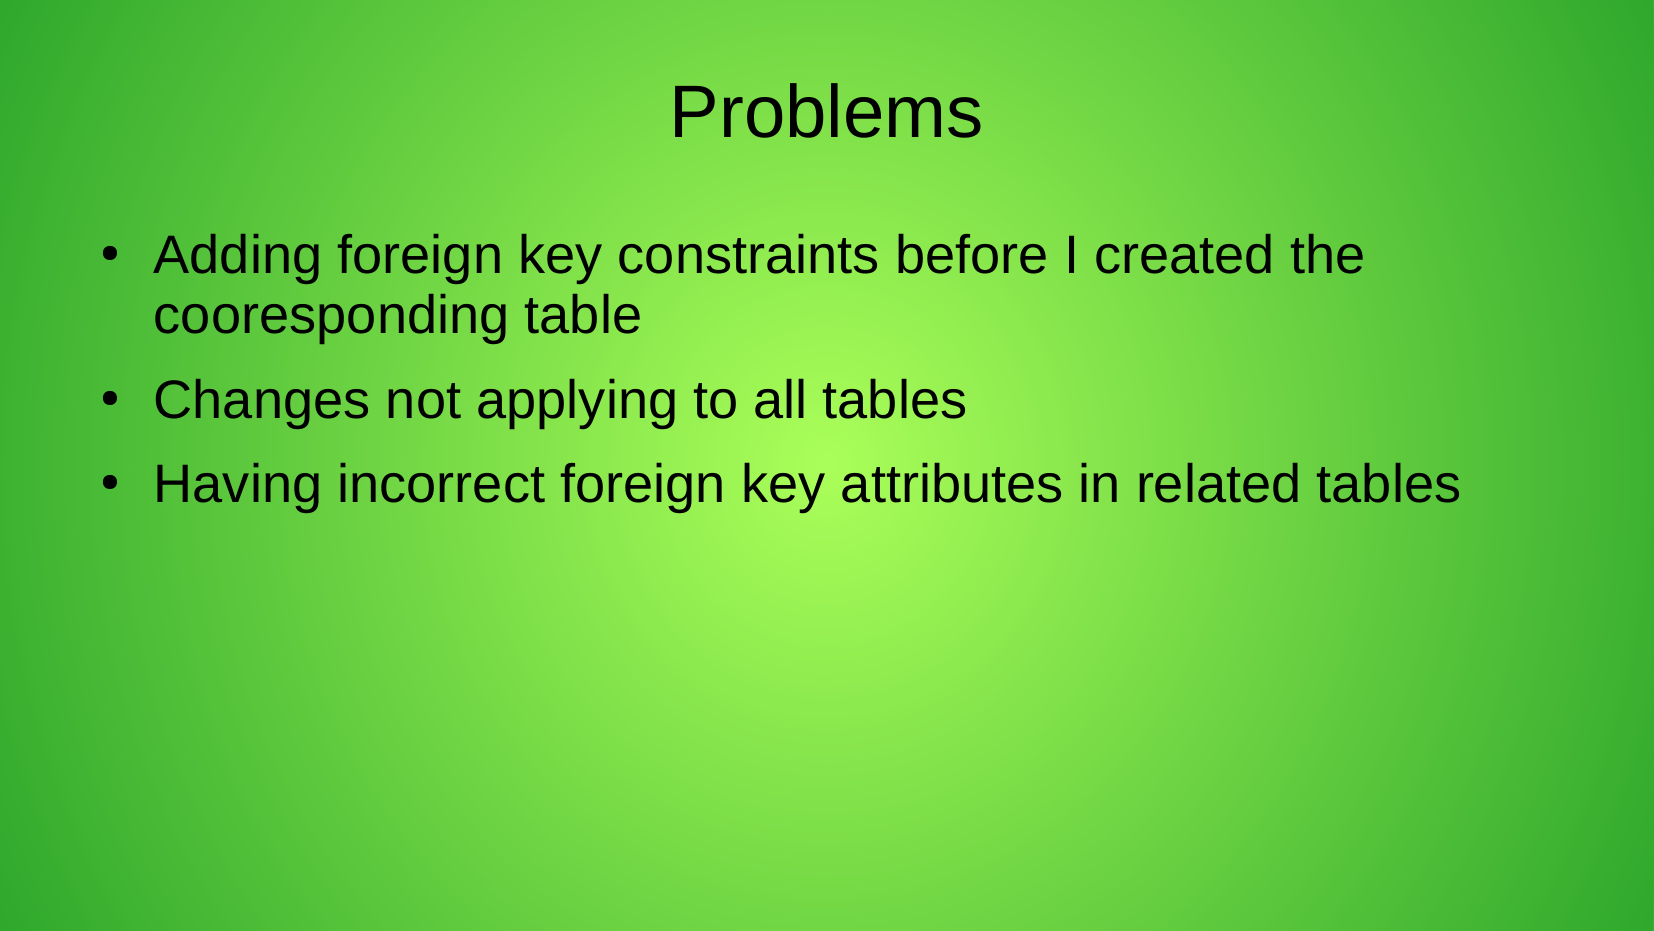

# Problems
Adding foreign key constraints before I created the cooresponding table
Changes not applying to all tables
Having incorrect foreign key attributes in related tables